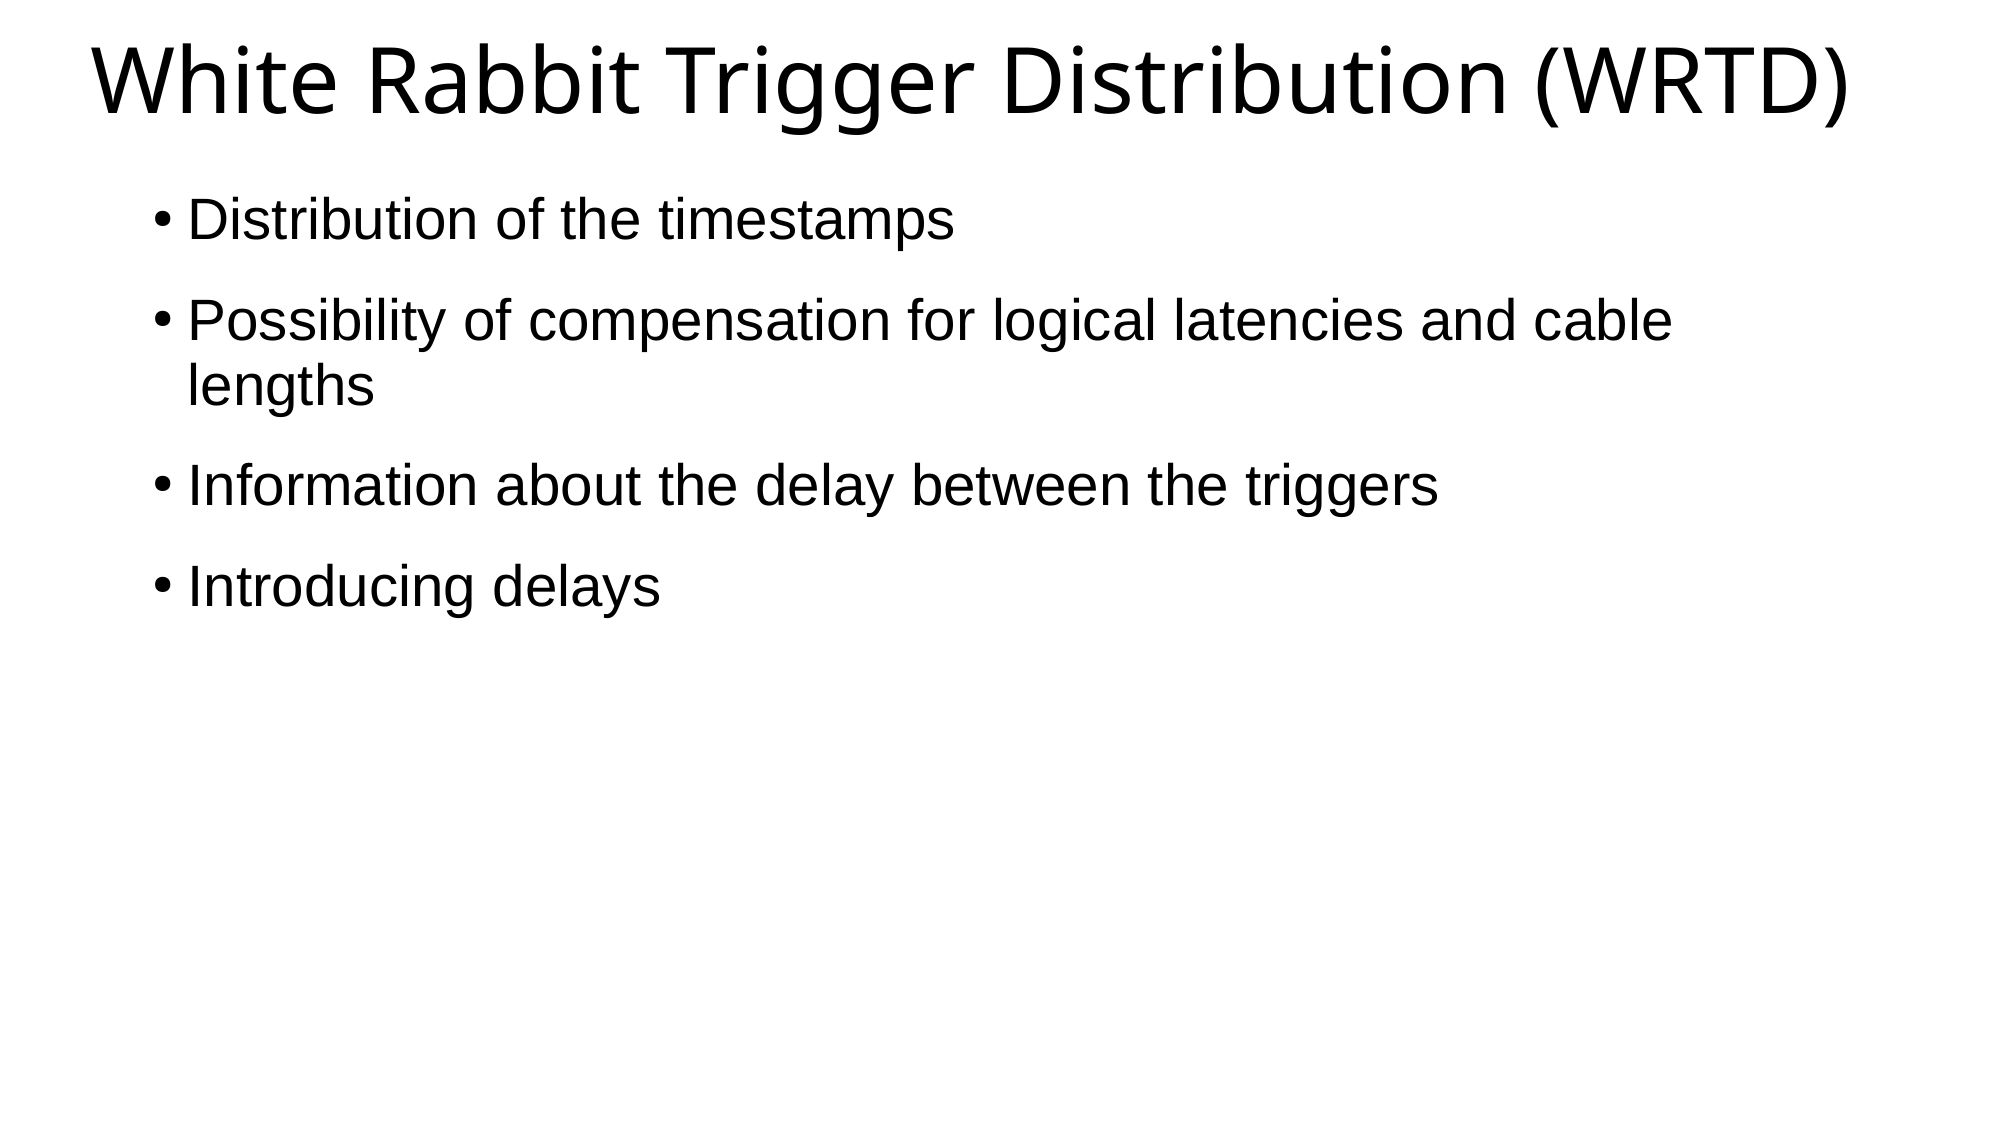

# White Rabbit Trigger Distribution (WRTD)
Distribution of the timestamps
Possibility of compensation for logical latencies and cable lengths
Information about the delay between the triggers
Introducing delays